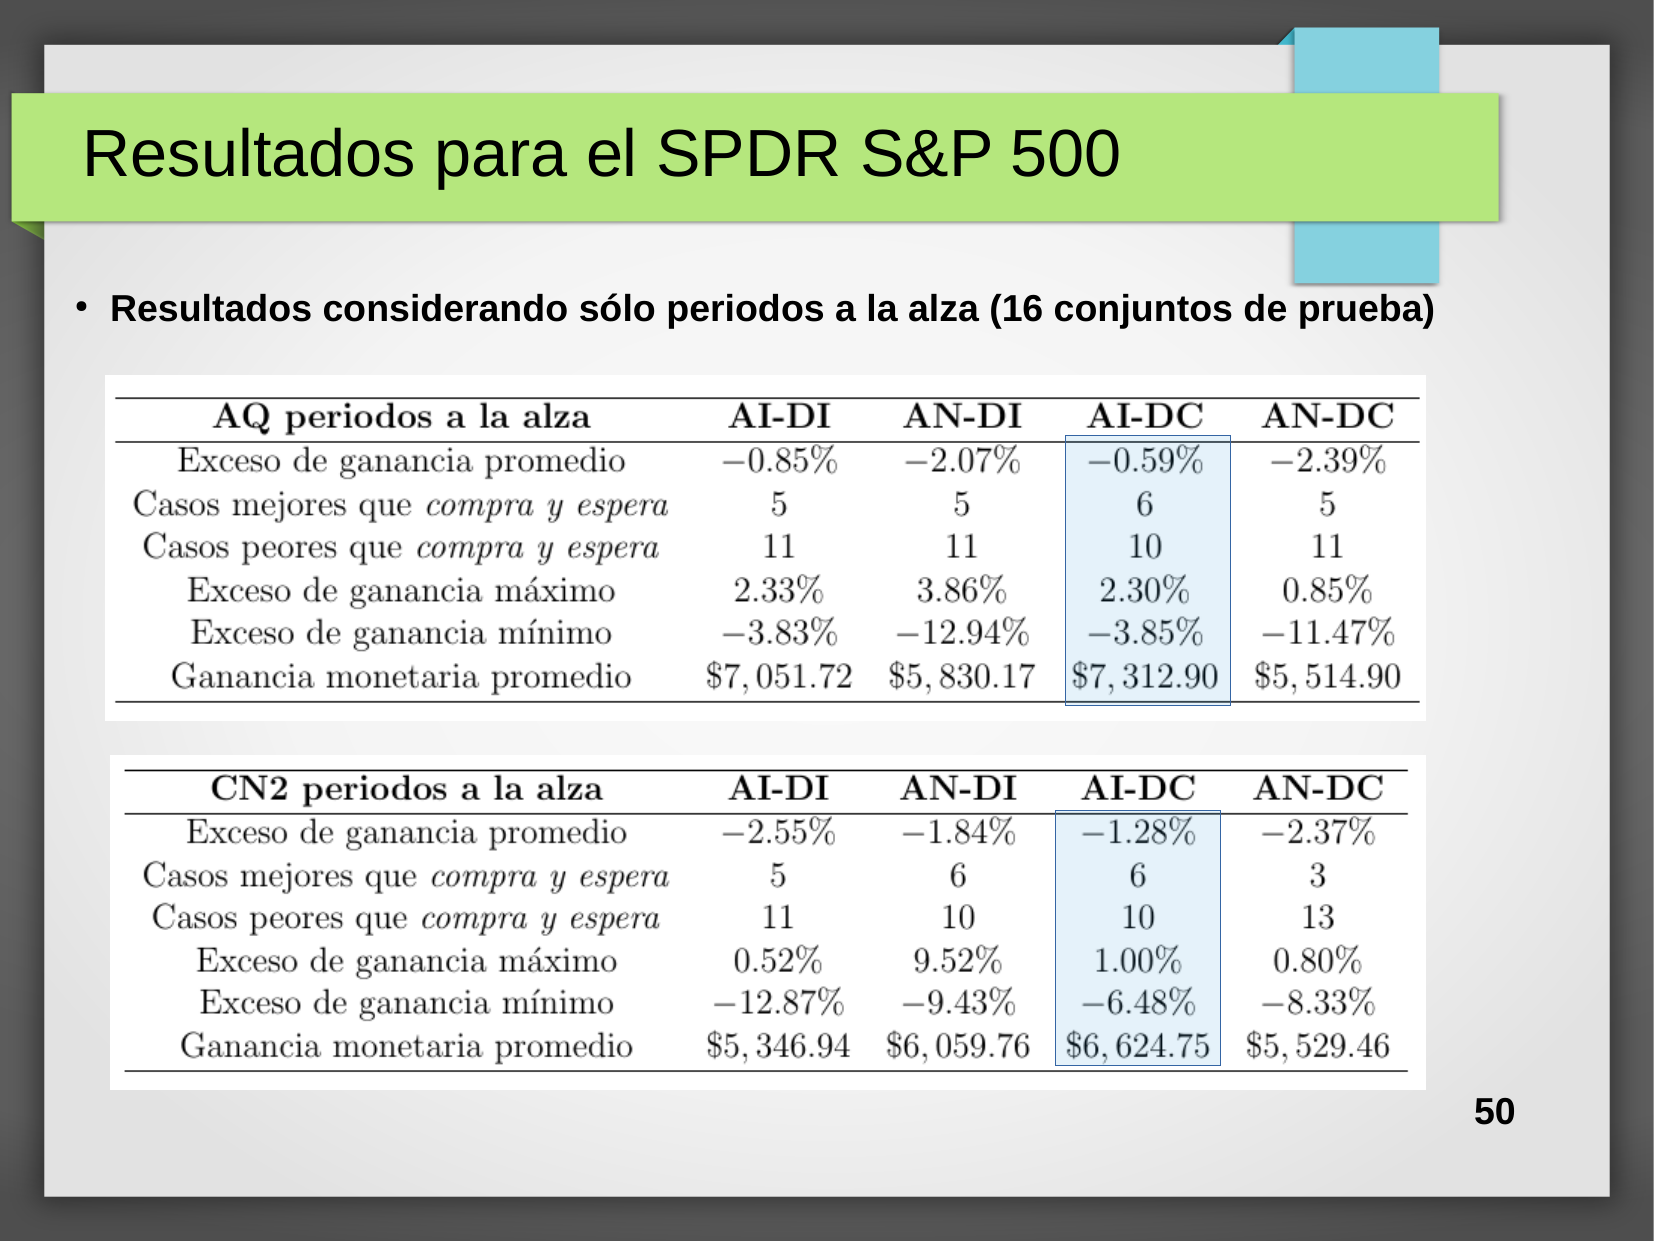

# Resultados para el SPDR S&P 500
Resultados considerando sólo periodos a la alza (16 conjuntos de prueba)